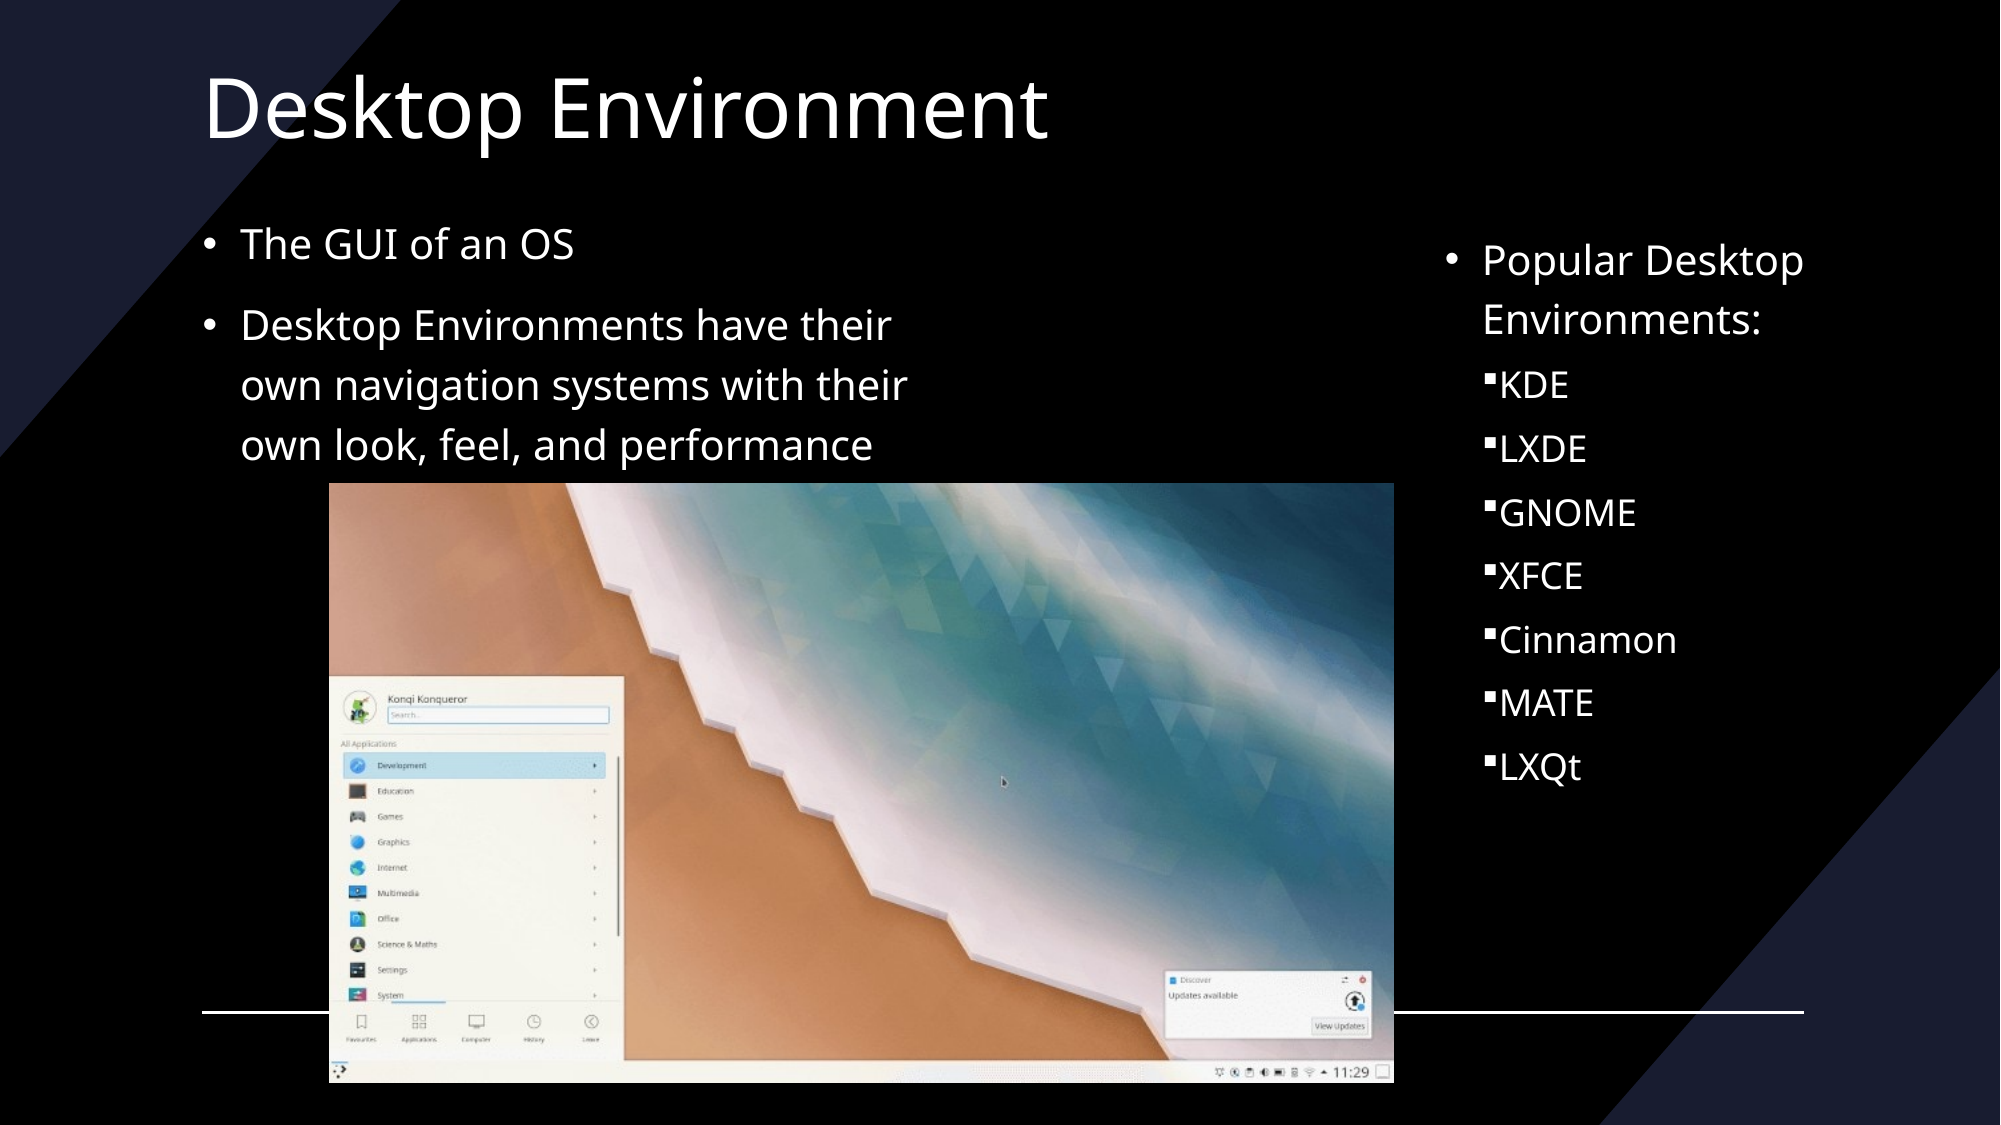

# Desktop Environment
The GUI of an OS
Desktop Environments have their own navigation systems with their own look, feel, and performance
Popular Desktop Environments:
KDE
LXDE
GNOME
XFCE
Cinnamon
MATE
LXQt